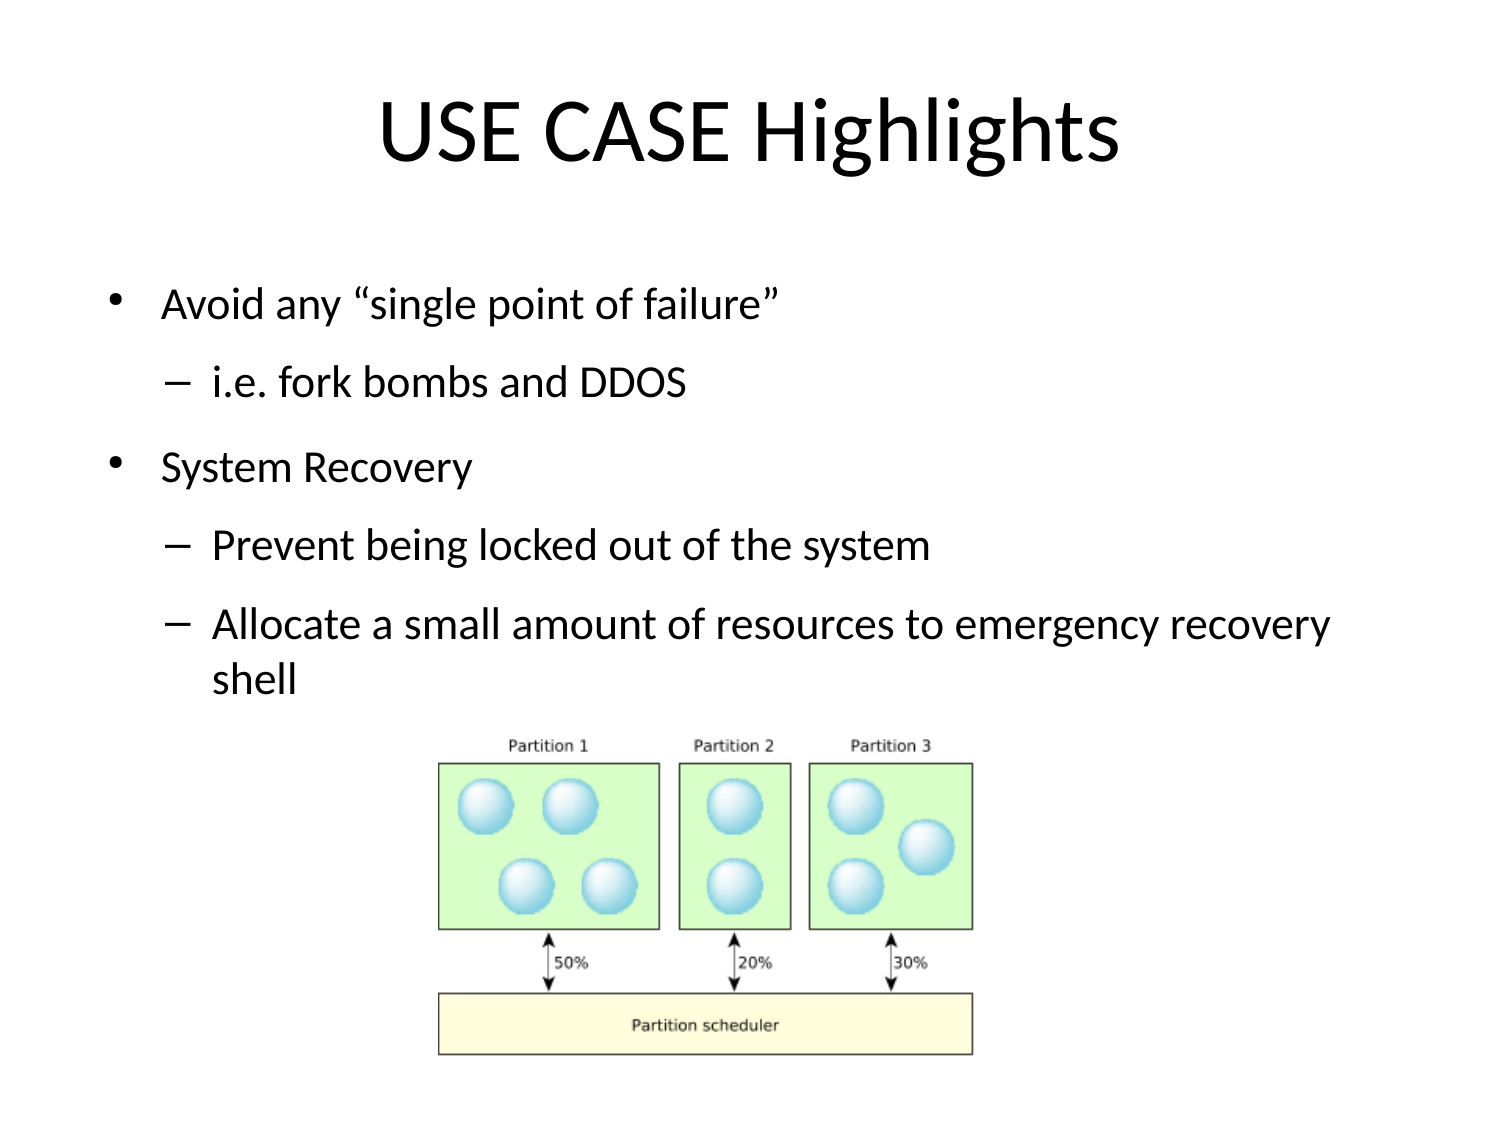

# USE CASE Highlights
Avoid any “single point of failure”
i.e. fork bombs and DDOS
System Recovery
Prevent being locked out of the system
Allocate a small amount of resources to emergency recovery shell